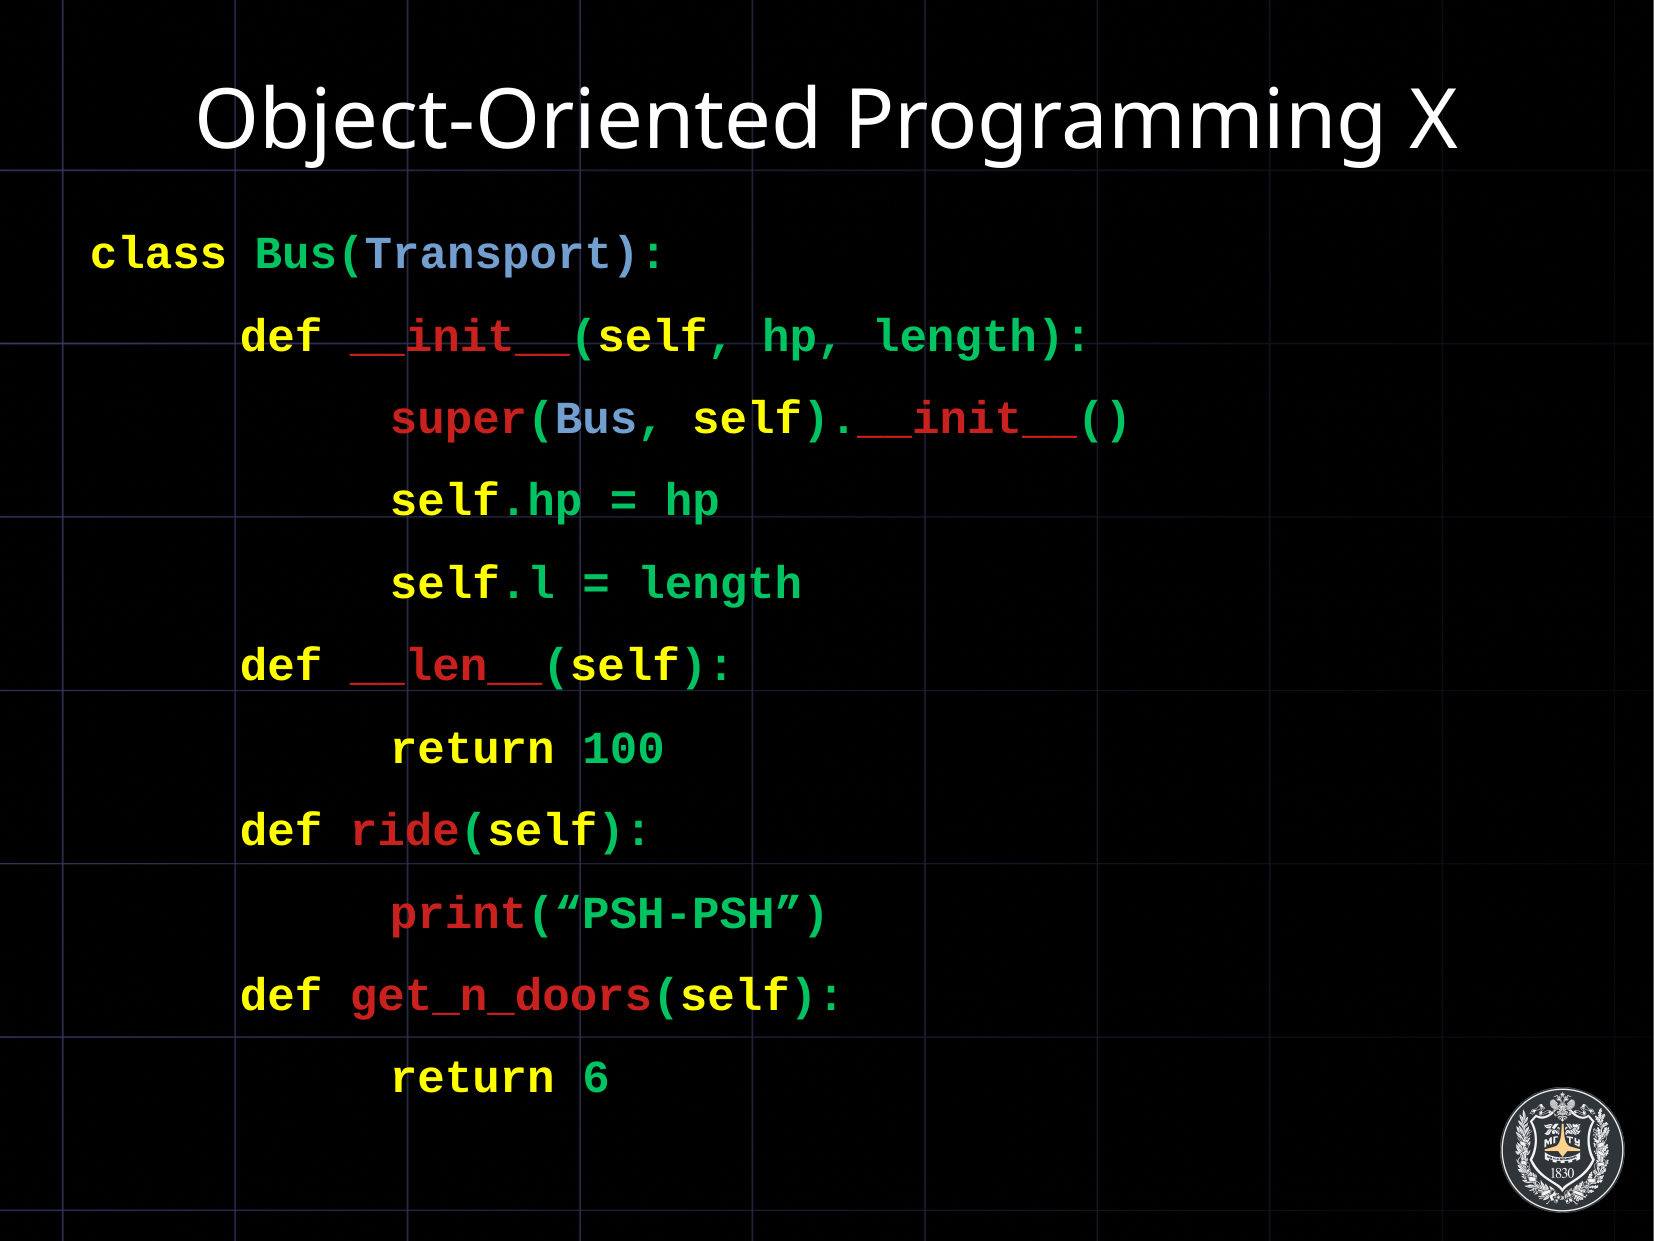

Object-Oriented Programming X
class Bus(Transport):
	def __init__(self, hp, length):
			super(Bus, self).__init__()
				self.hp = hp
				self.l = length
def __len__(self):
		return 100
def ride(self):
		print(“PSH-PSH”)
def get_n_doors(self):
		return 6